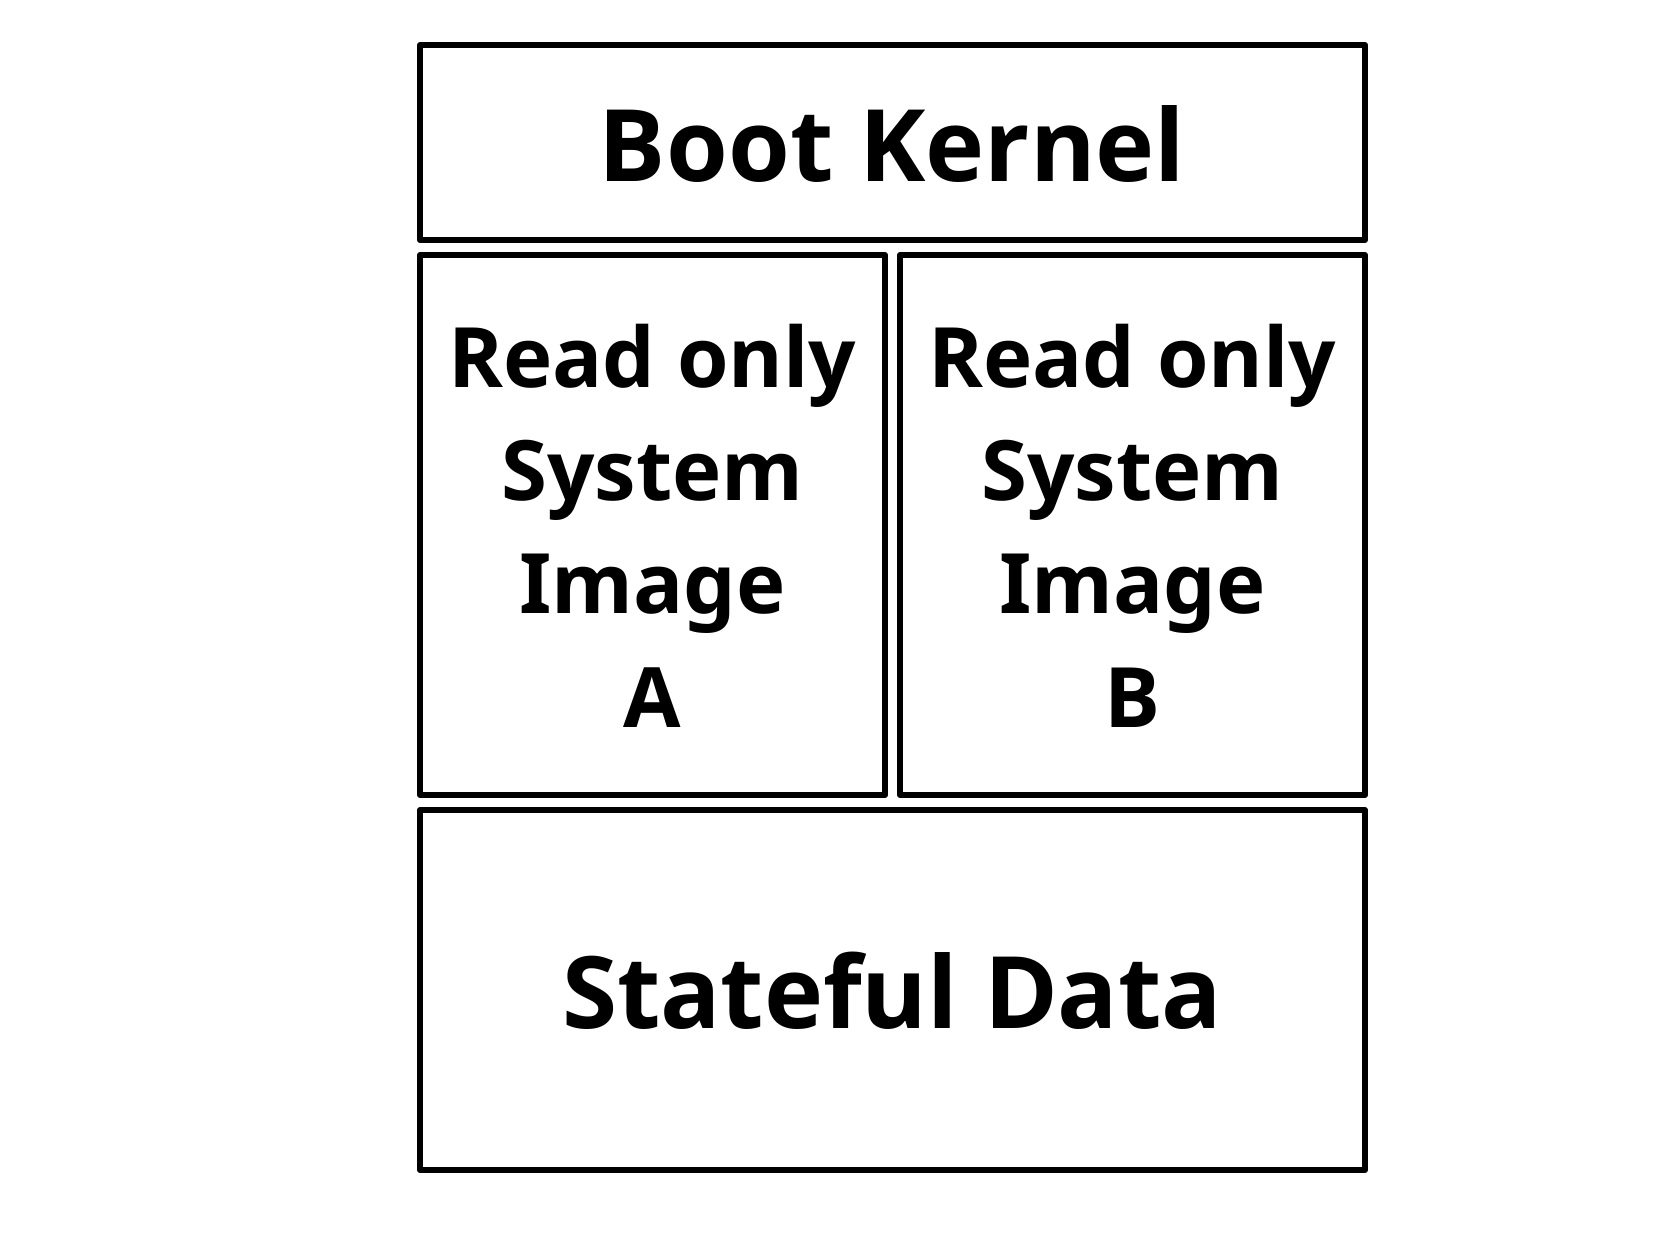

Boot Kernel
Read only
System
Image
A
Read only
System
Image
B
Stateful Data